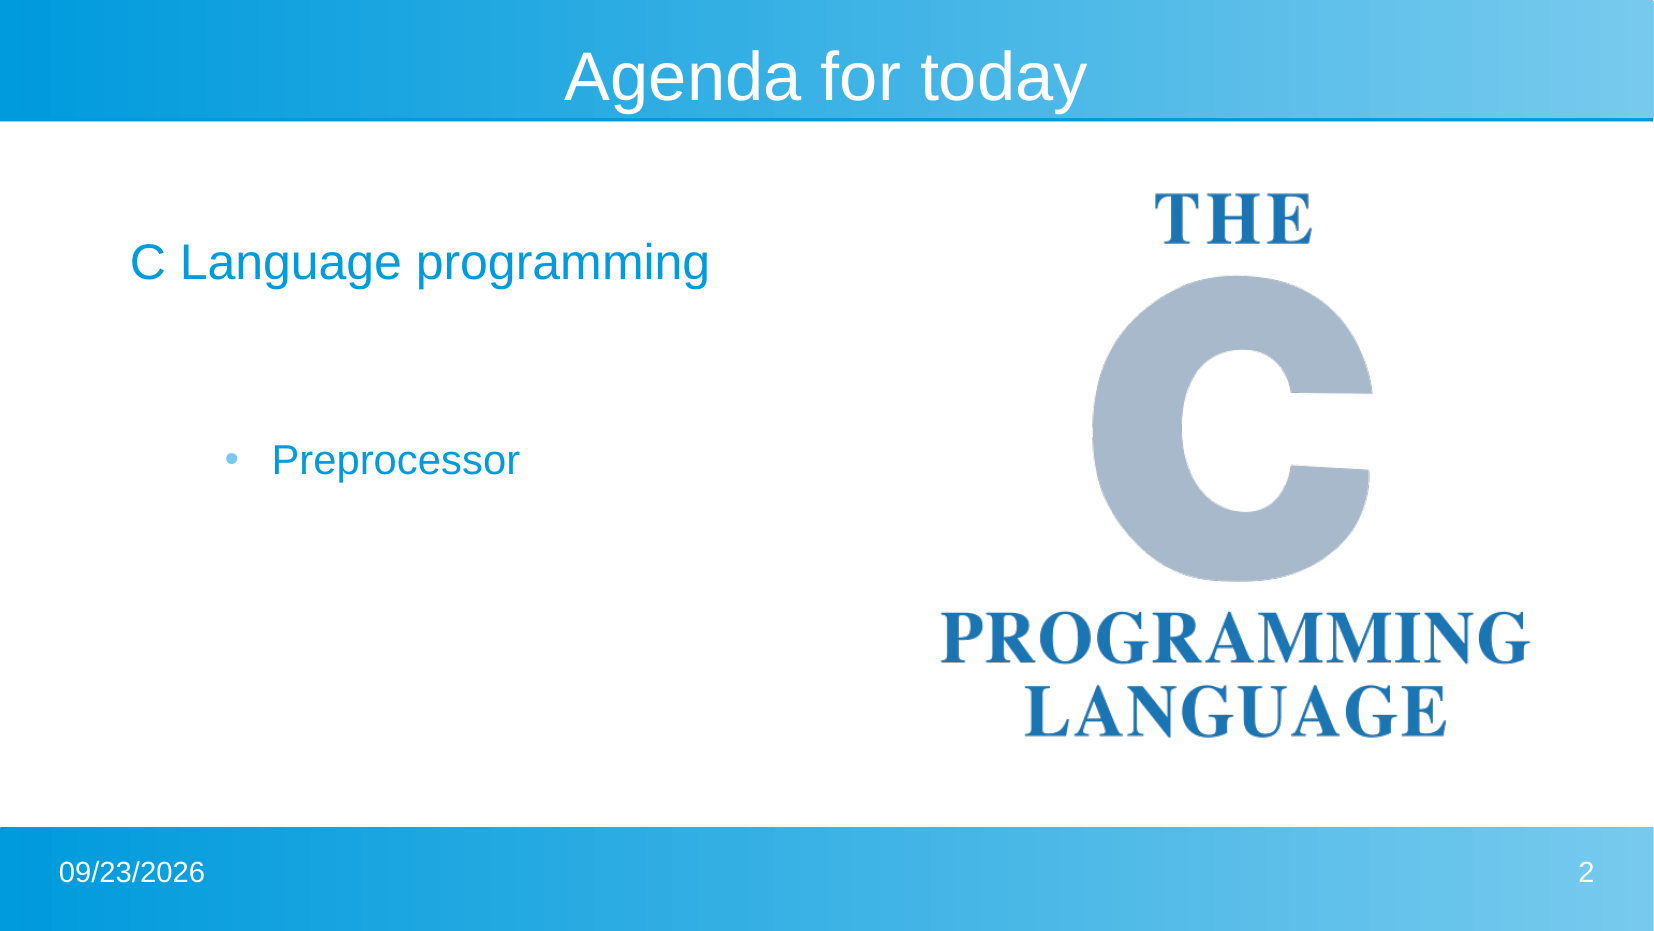

# Agenda for today
C Language programming
Preprocessor
2